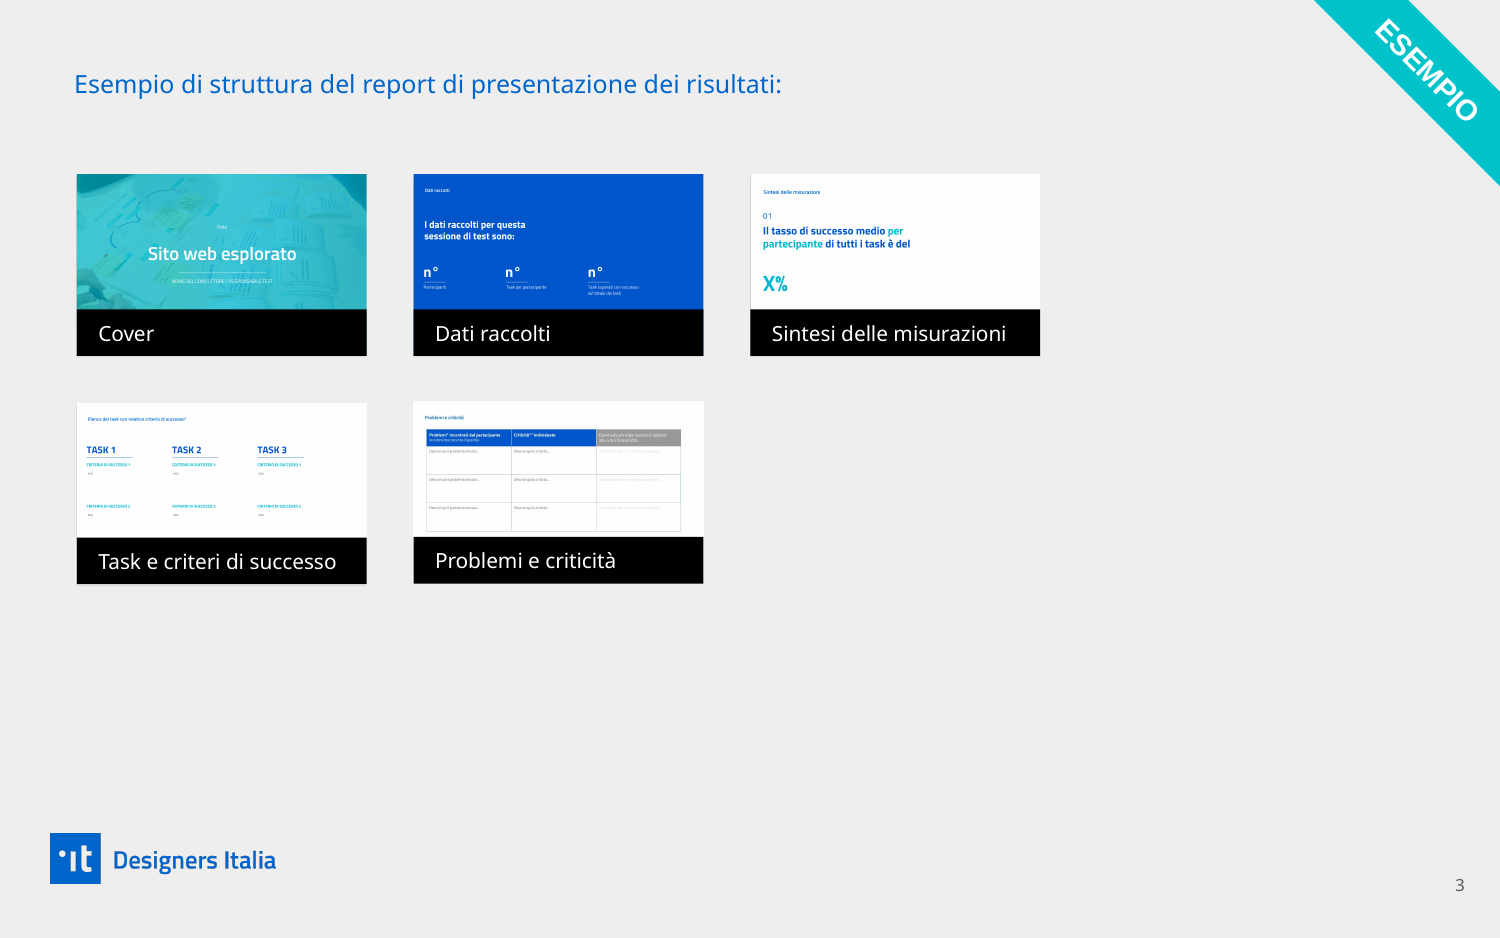

ESEMPIO
Esempio di struttura del report di presentazione dei risultati:
Cover
Dati raccolti
Sintesi delle misurazioni
Problemi e criticità
Task e criteri di successo